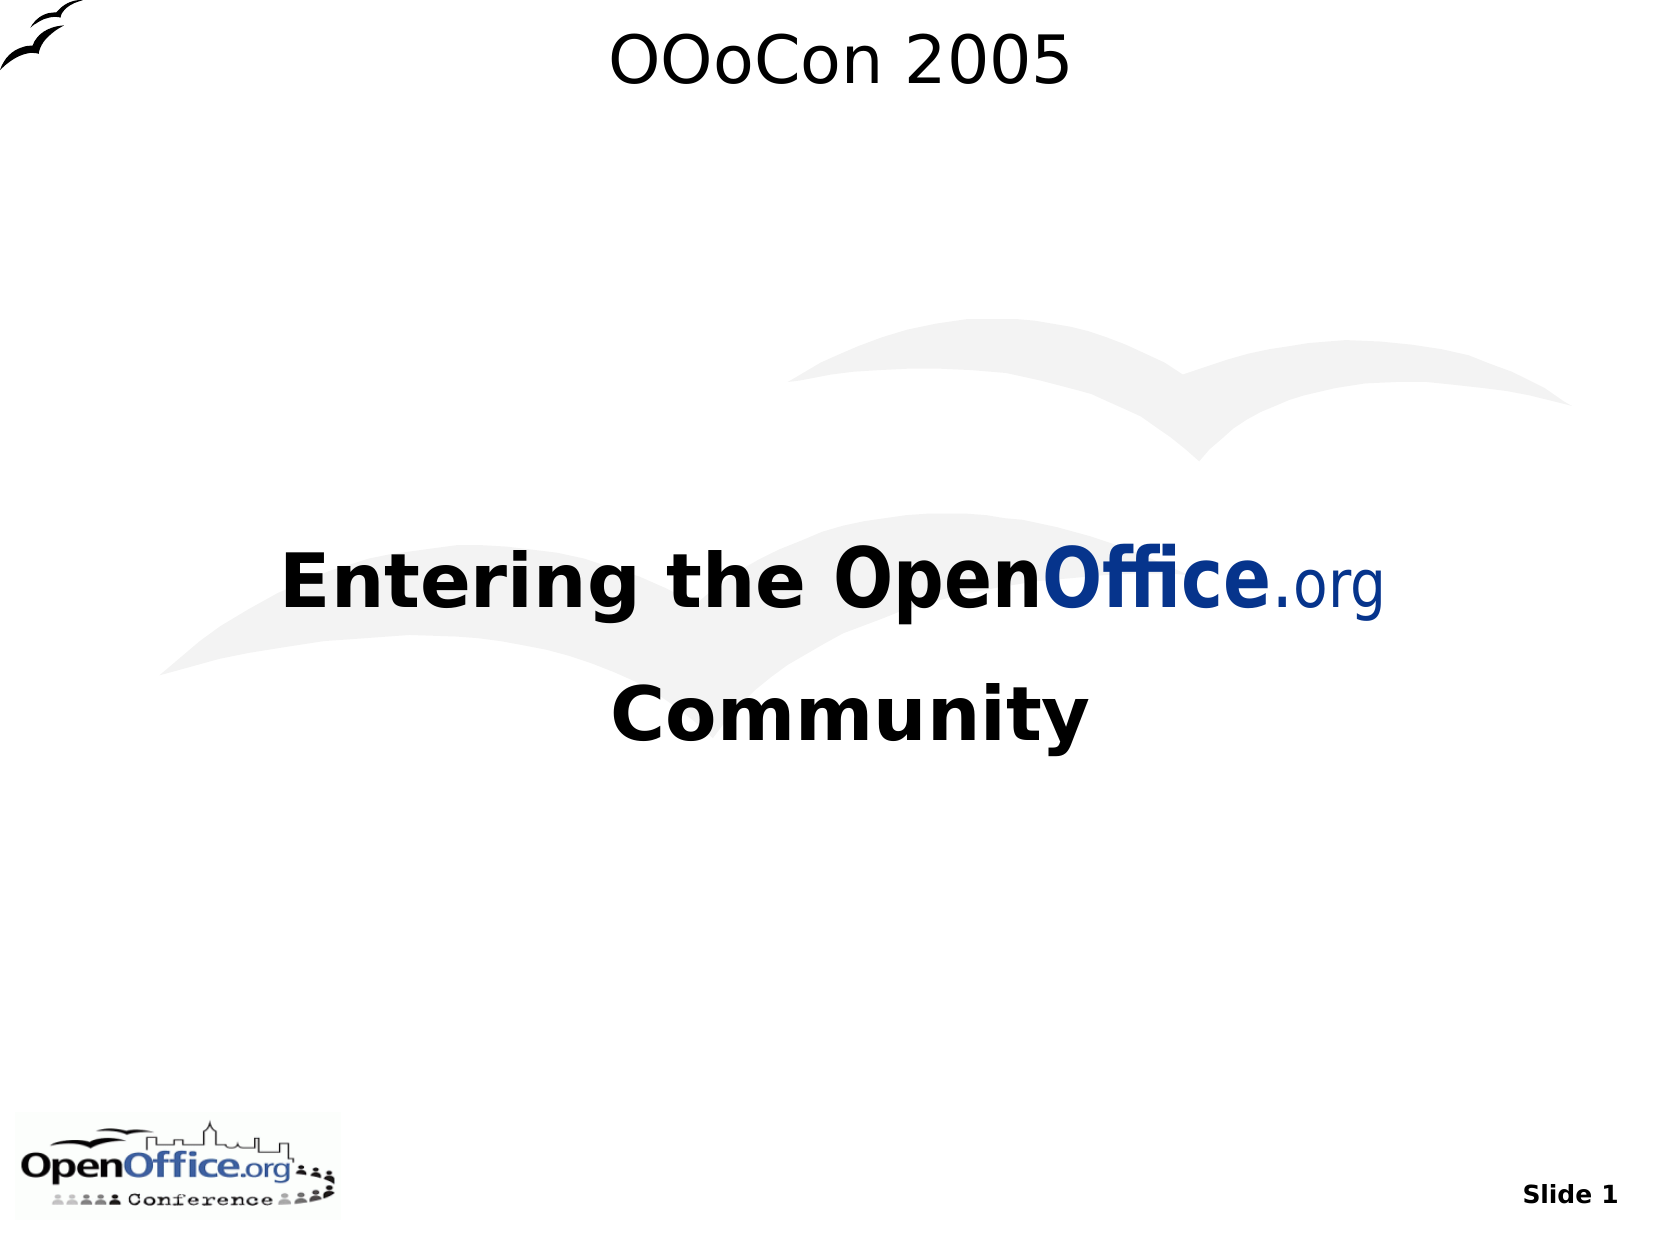

# OOoCon 2005
Entering the OpenOffice.org Community